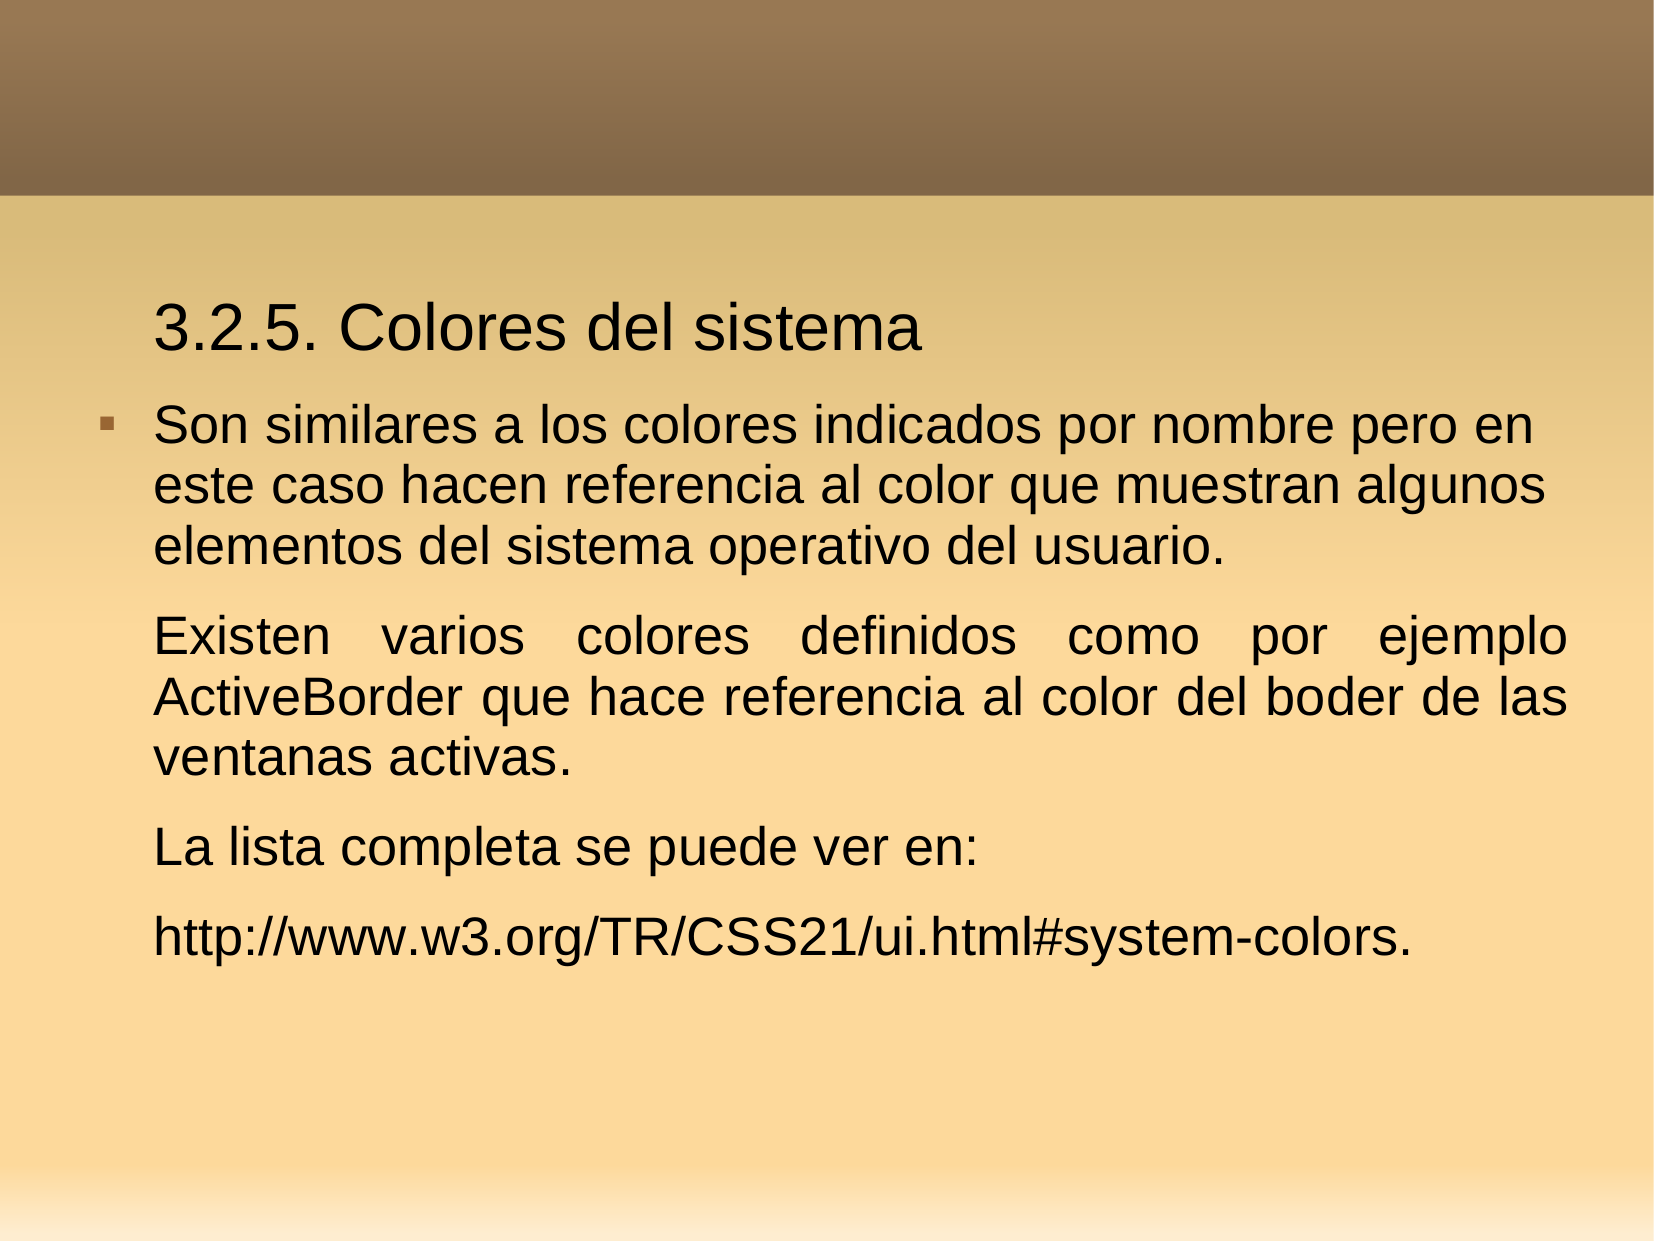

#
3.2.5. Colores del sistema
Son similares a los colores indicados por nombre pero en este caso hacen referencia al color que muestran algunos elementos del sistema operativo del usuario.
Existen varios colores definidos como por ejemplo ActiveBorder que hace referencia al color del boder de las ventanas activas.
La lista completa se puede ver en:
http://www.w3.org/TR/CSS21/ui.html#system-colors.